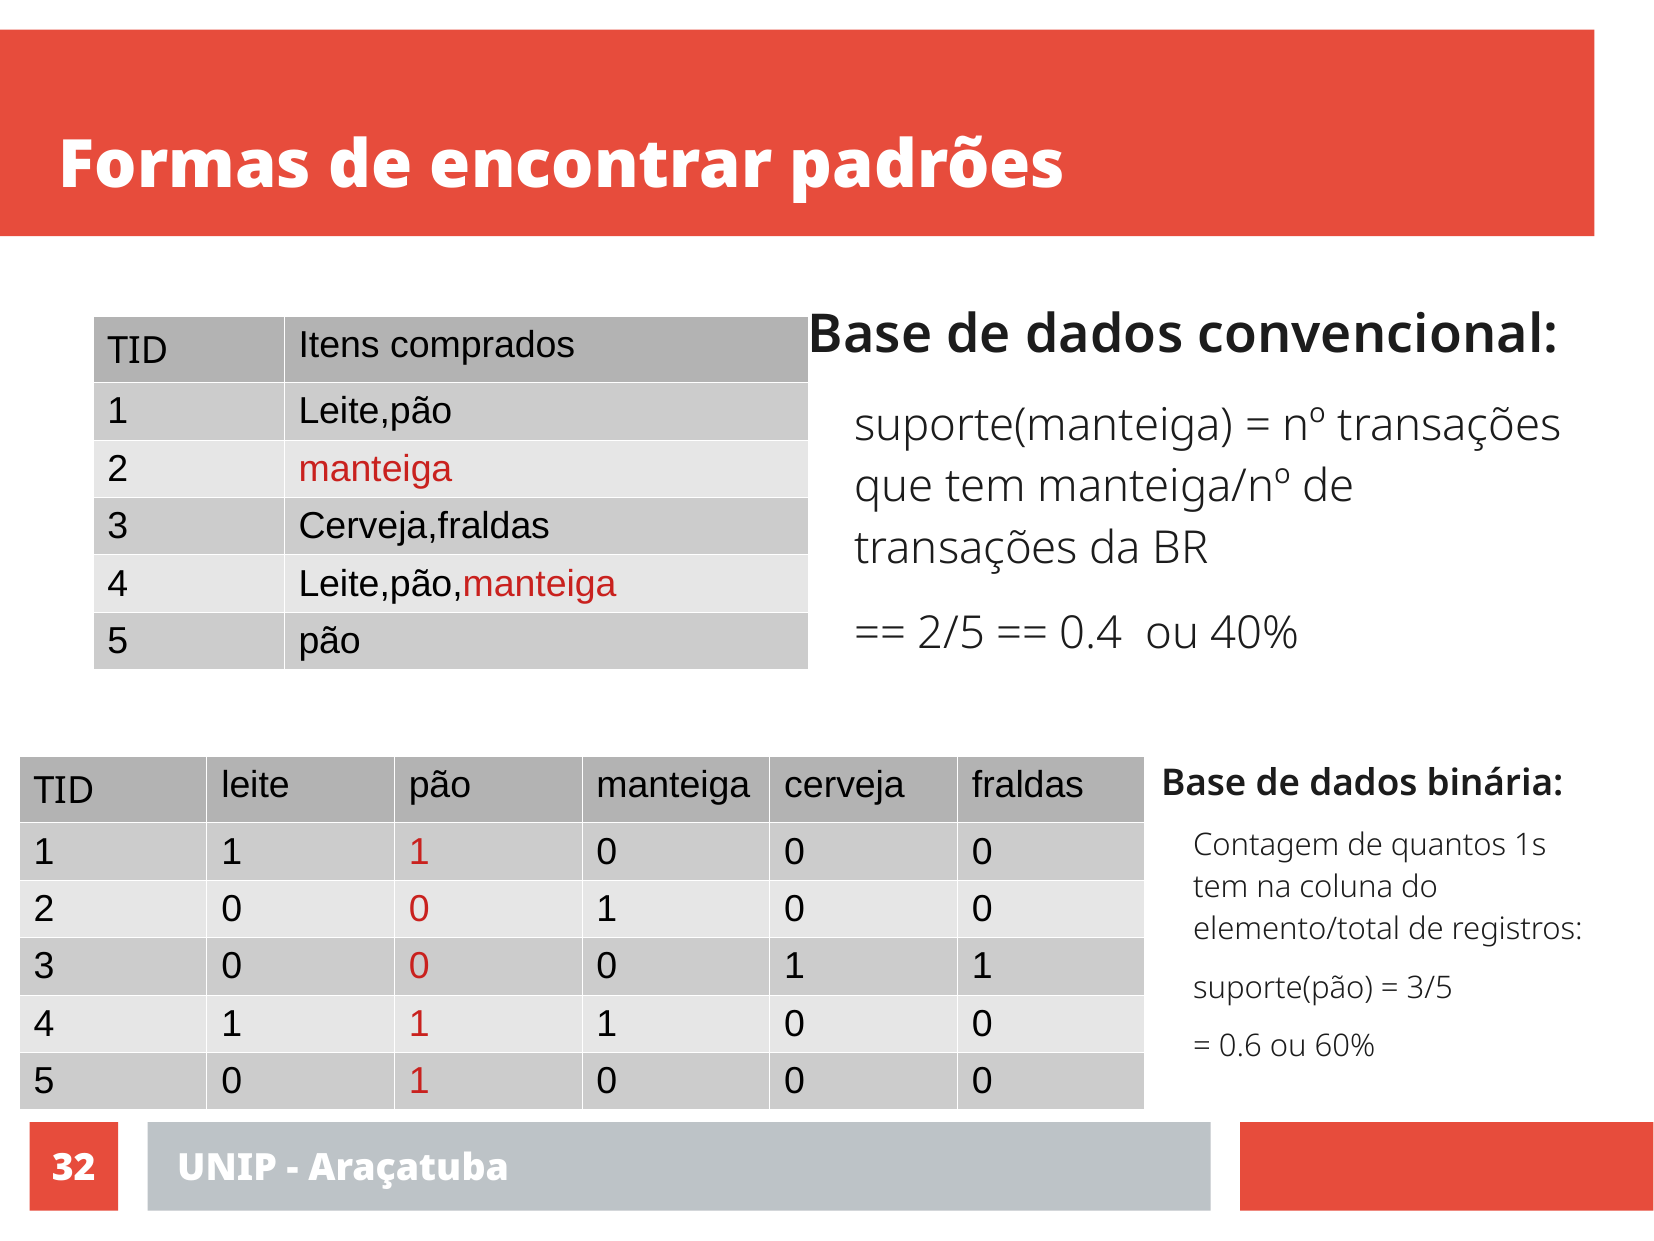

# Formas de encontrar padrões
Base de dados convencional:
suporte(manteiga) = nº transações que tem manteiga/nº de transações da BR
== 2/5 == 0.4 ou 40%
| TID | Itens comprados |
| --- | --- |
| 1 | Leite,pão |
| 2 | manteiga |
| 3 | Cerveja,fraldas |
| 4 | Leite,pão,manteiga |
| 5 | pão |
| TID | leite | pão | manteiga | cerveja | fraldas |
| --- | --- | --- | --- | --- | --- |
| 1 | 1 | 1 | 0 | 0 | 0 |
| 2 | 0 | 0 | 1 | 0 | 0 |
| 3 | 0 | 0 | 0 | 1 | 1 |
| 4 | 1 | 1 | 1 | 0 | 0 |
| 5 | 0 | 1 | 0 | 0 | 0 |
Base de dados binária:
Contagem de quantos 1s tem na coluna do elemento/total de registros:
suporte(pão) = 3/5
= 0.6 ou 60%
32
UNIP - Araçatuba